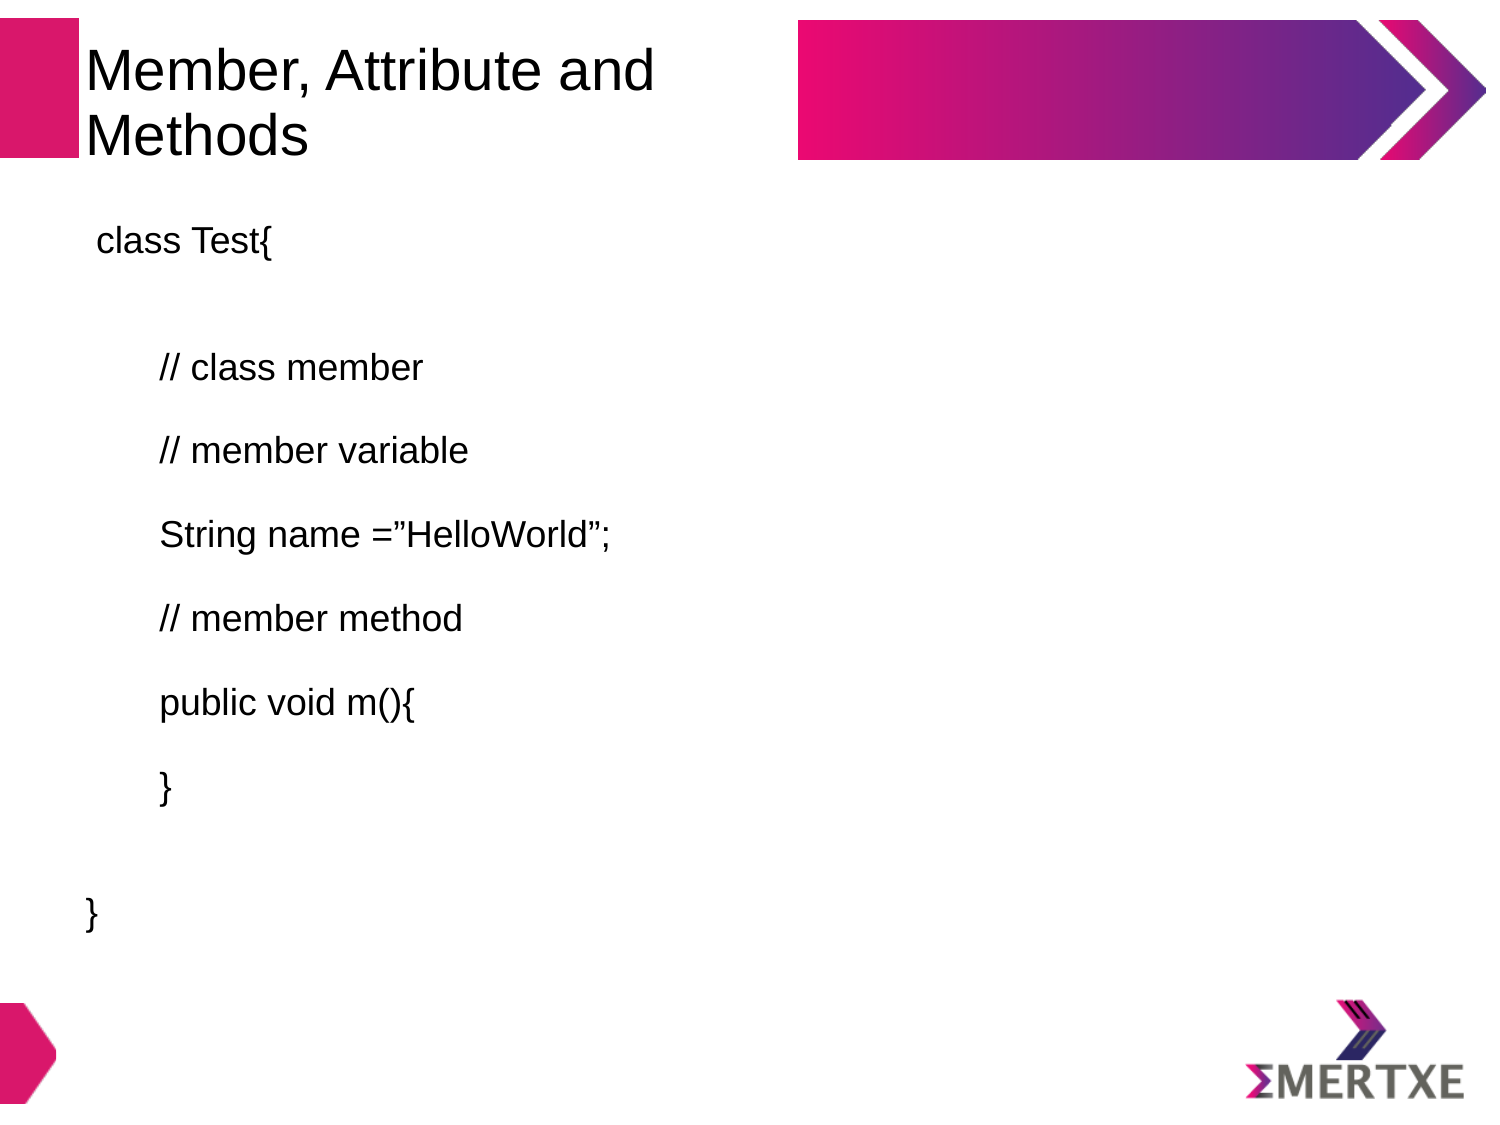

Member, Attribute and Methods
 class Test{
	// class member
	// member variable
	String name =”HelloWorld”;
	// member method
	public void m(){
	}
}